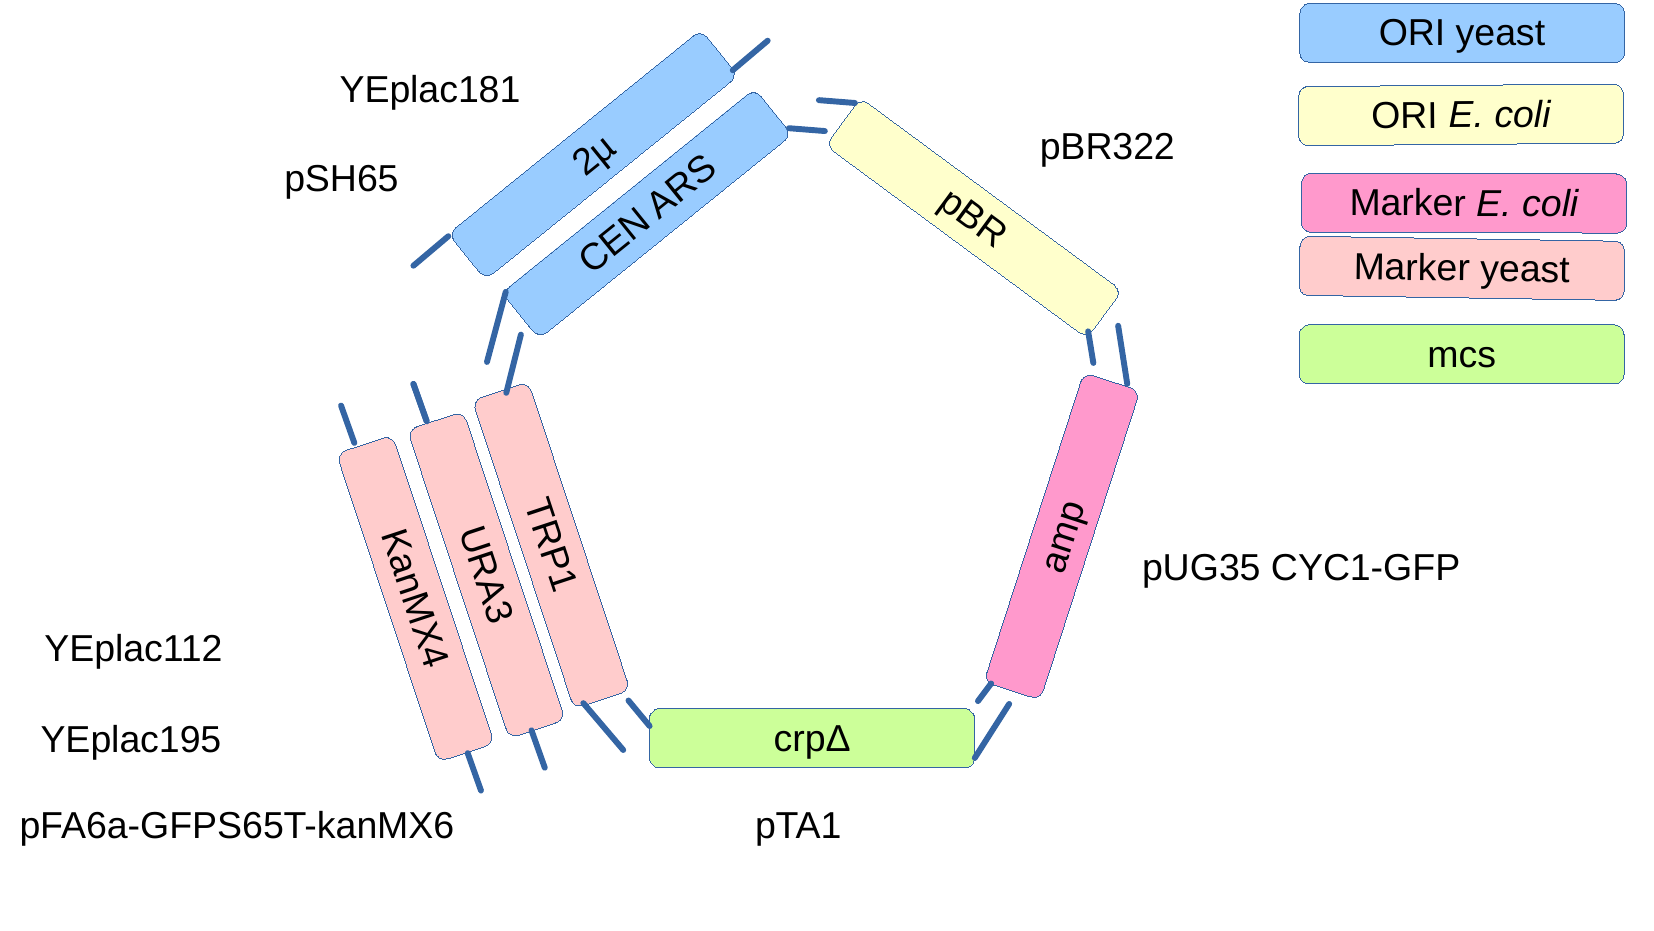

ORI yeast
YEplac181
ORI E. coli
pBR322
2µ
pSH65
Marker E. coli
CEN ARS
CEN ARS
pBR
Marker yeast
mcs
amp
TRP1
pUG35 CYC1-GFP
URA3
KanMX4
YEplac112
crpΔ
YEplac195
pFA6a-GFPS65T-kanMX6
pTA1